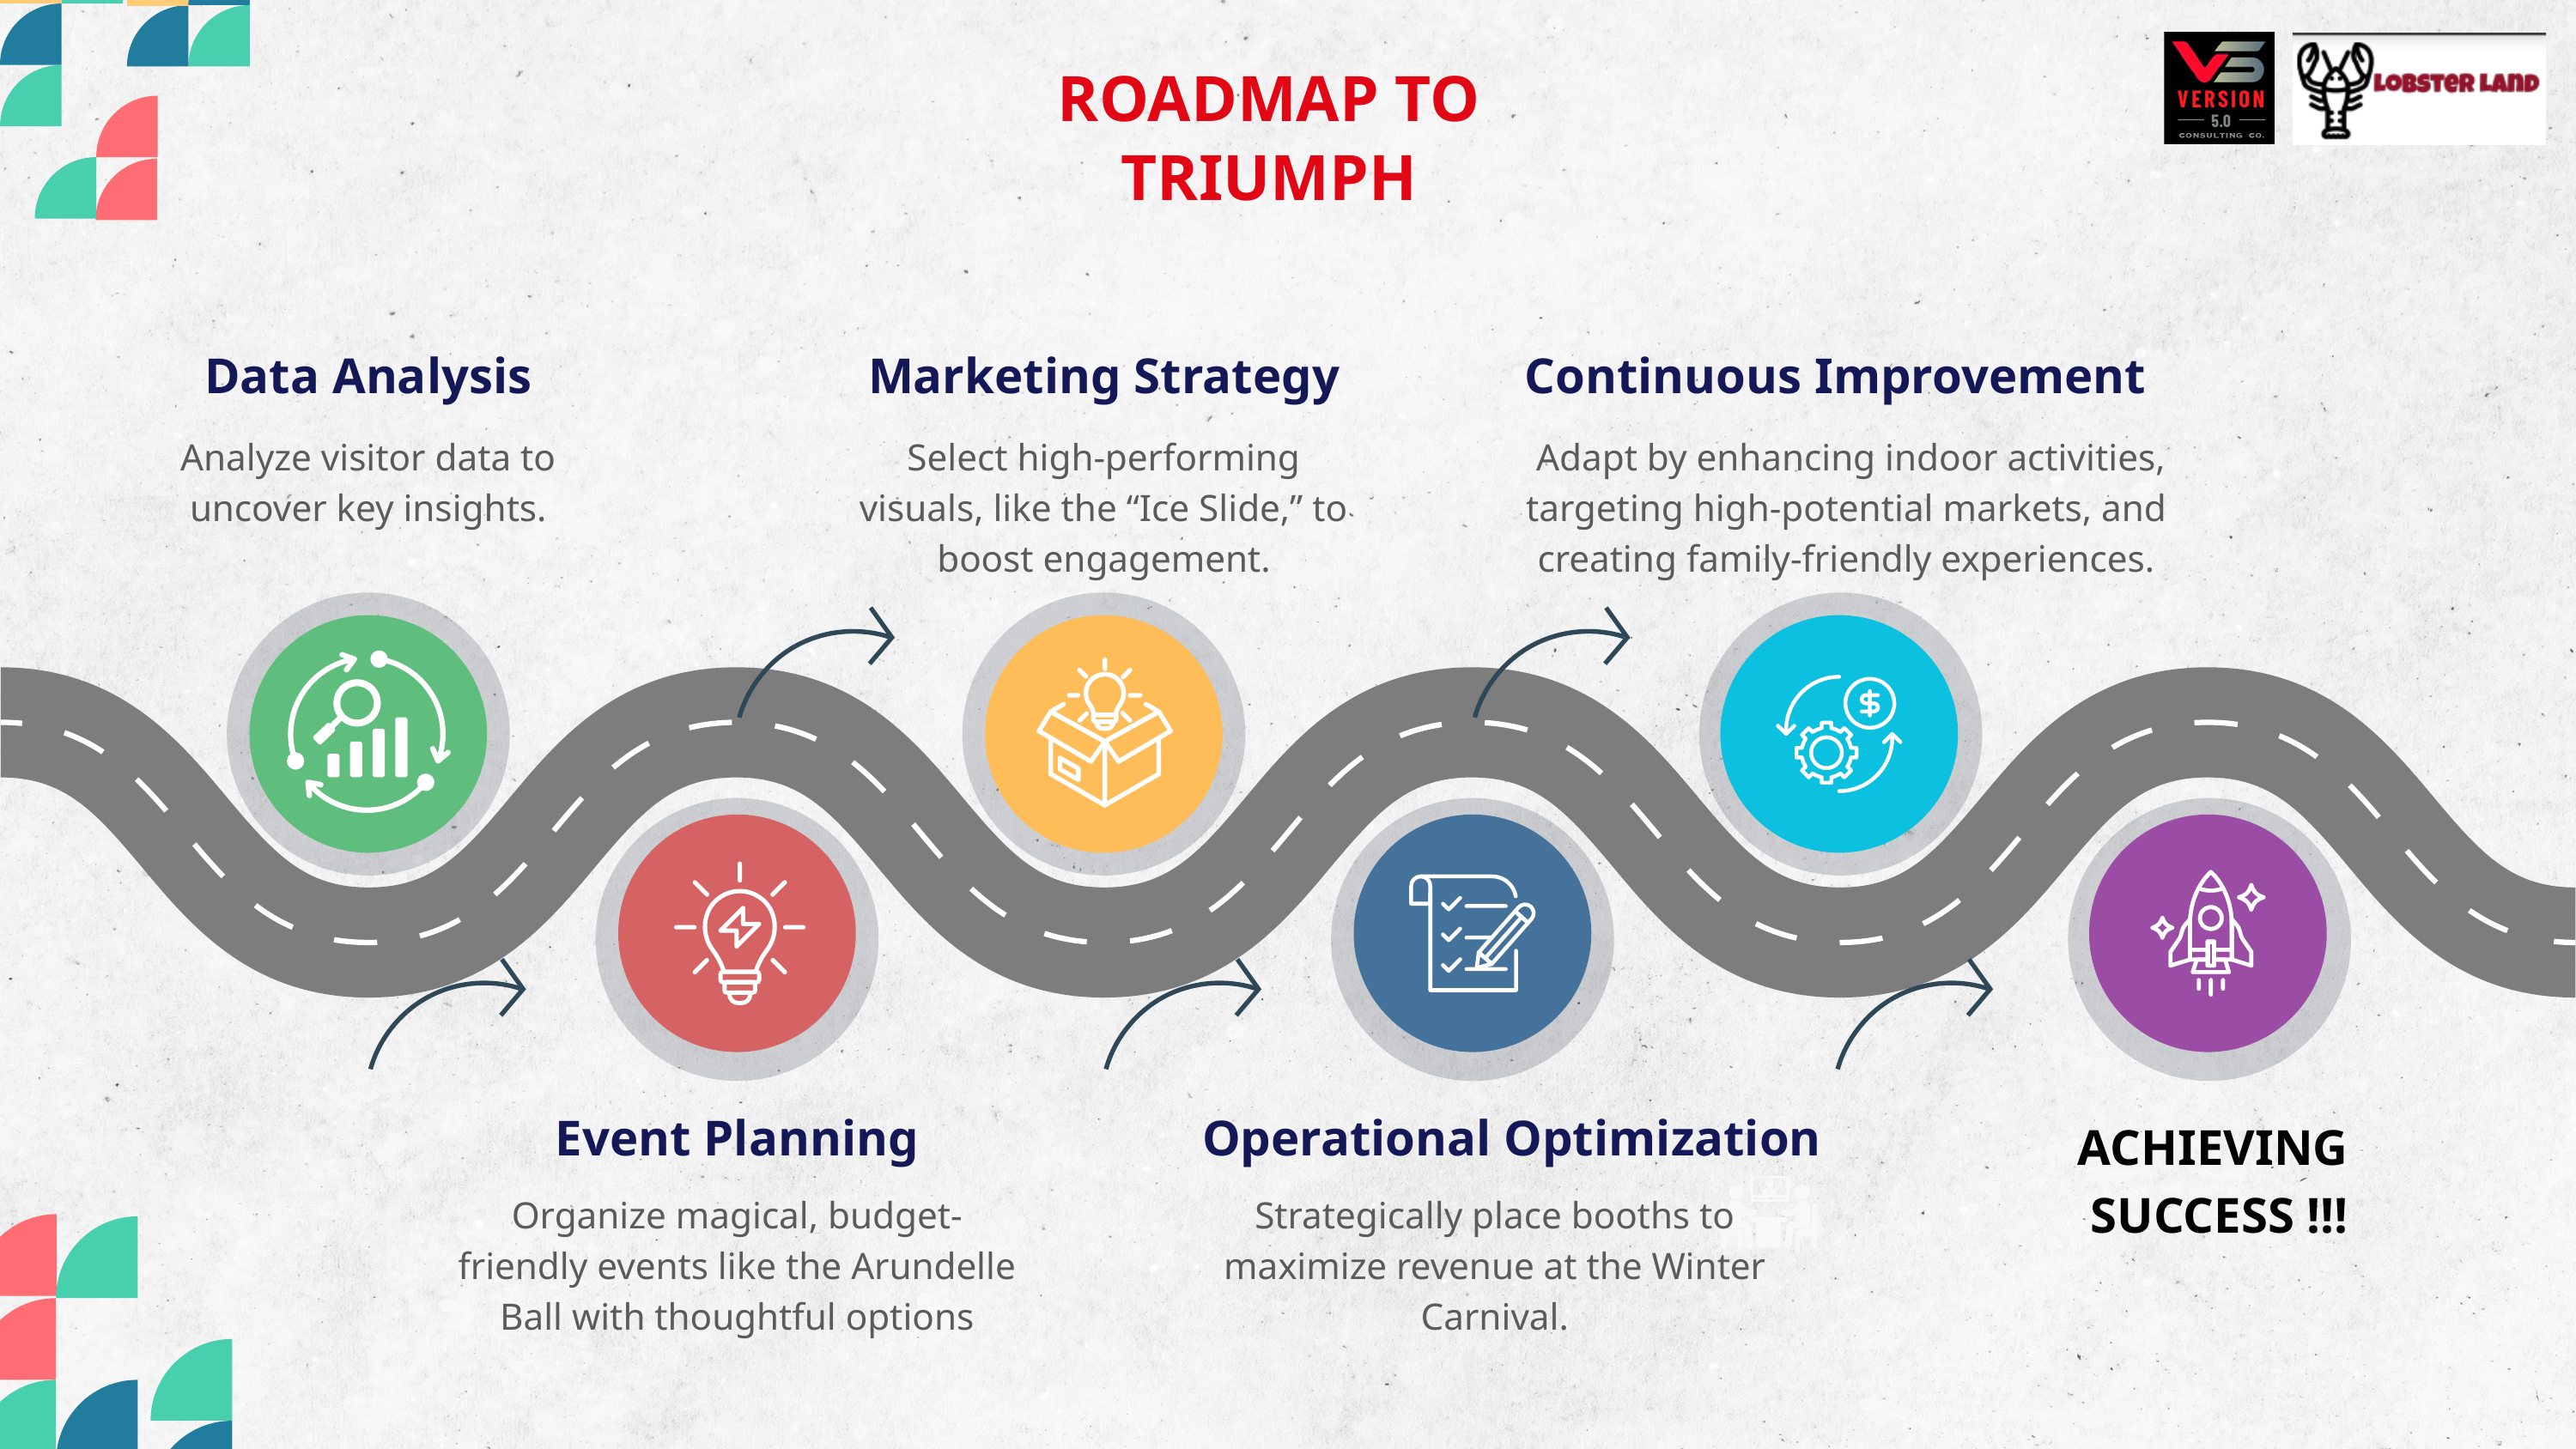

ROADMAP TO TRIUMPH
Data Analysis
Marketing Strategy
Continuous Improvement
Analyze visitor data to uncover key insights.
Select high-performing visuals, like the “Ice Slide,” to boost engagement.
 Adapt by enhancing indoor activities, targeting high-potential markets, and creating family-friendly experiences.
Event Planning
Operational Optimization
ACHIEVING SUCCESS !!!
Organize magical, budget-friendly events like the Arundelle Ball with thoughtful options
Strategically place booths to maximize revenue at the Winter Carnival.